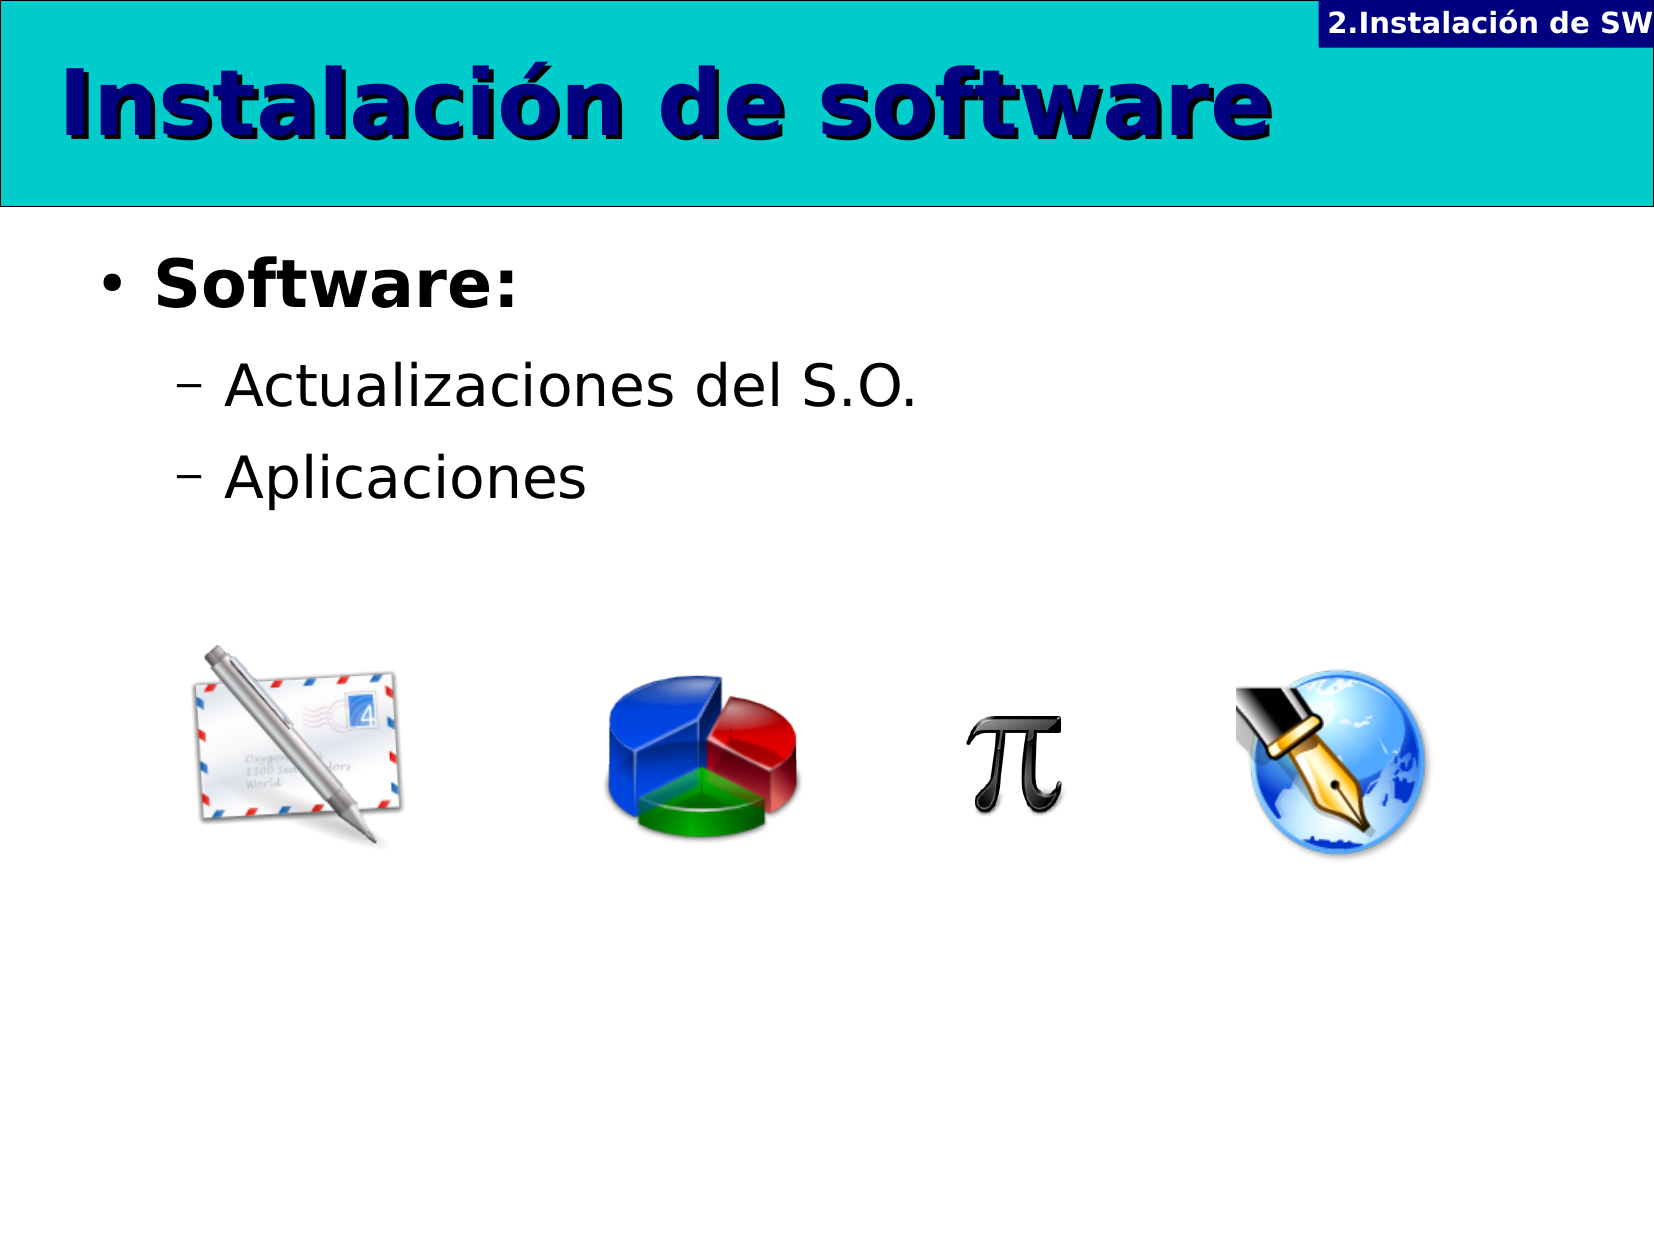

2.Instalación de SW
# Instalación de software
Software:
Actualizaciones del S.O.
Aplicaciones